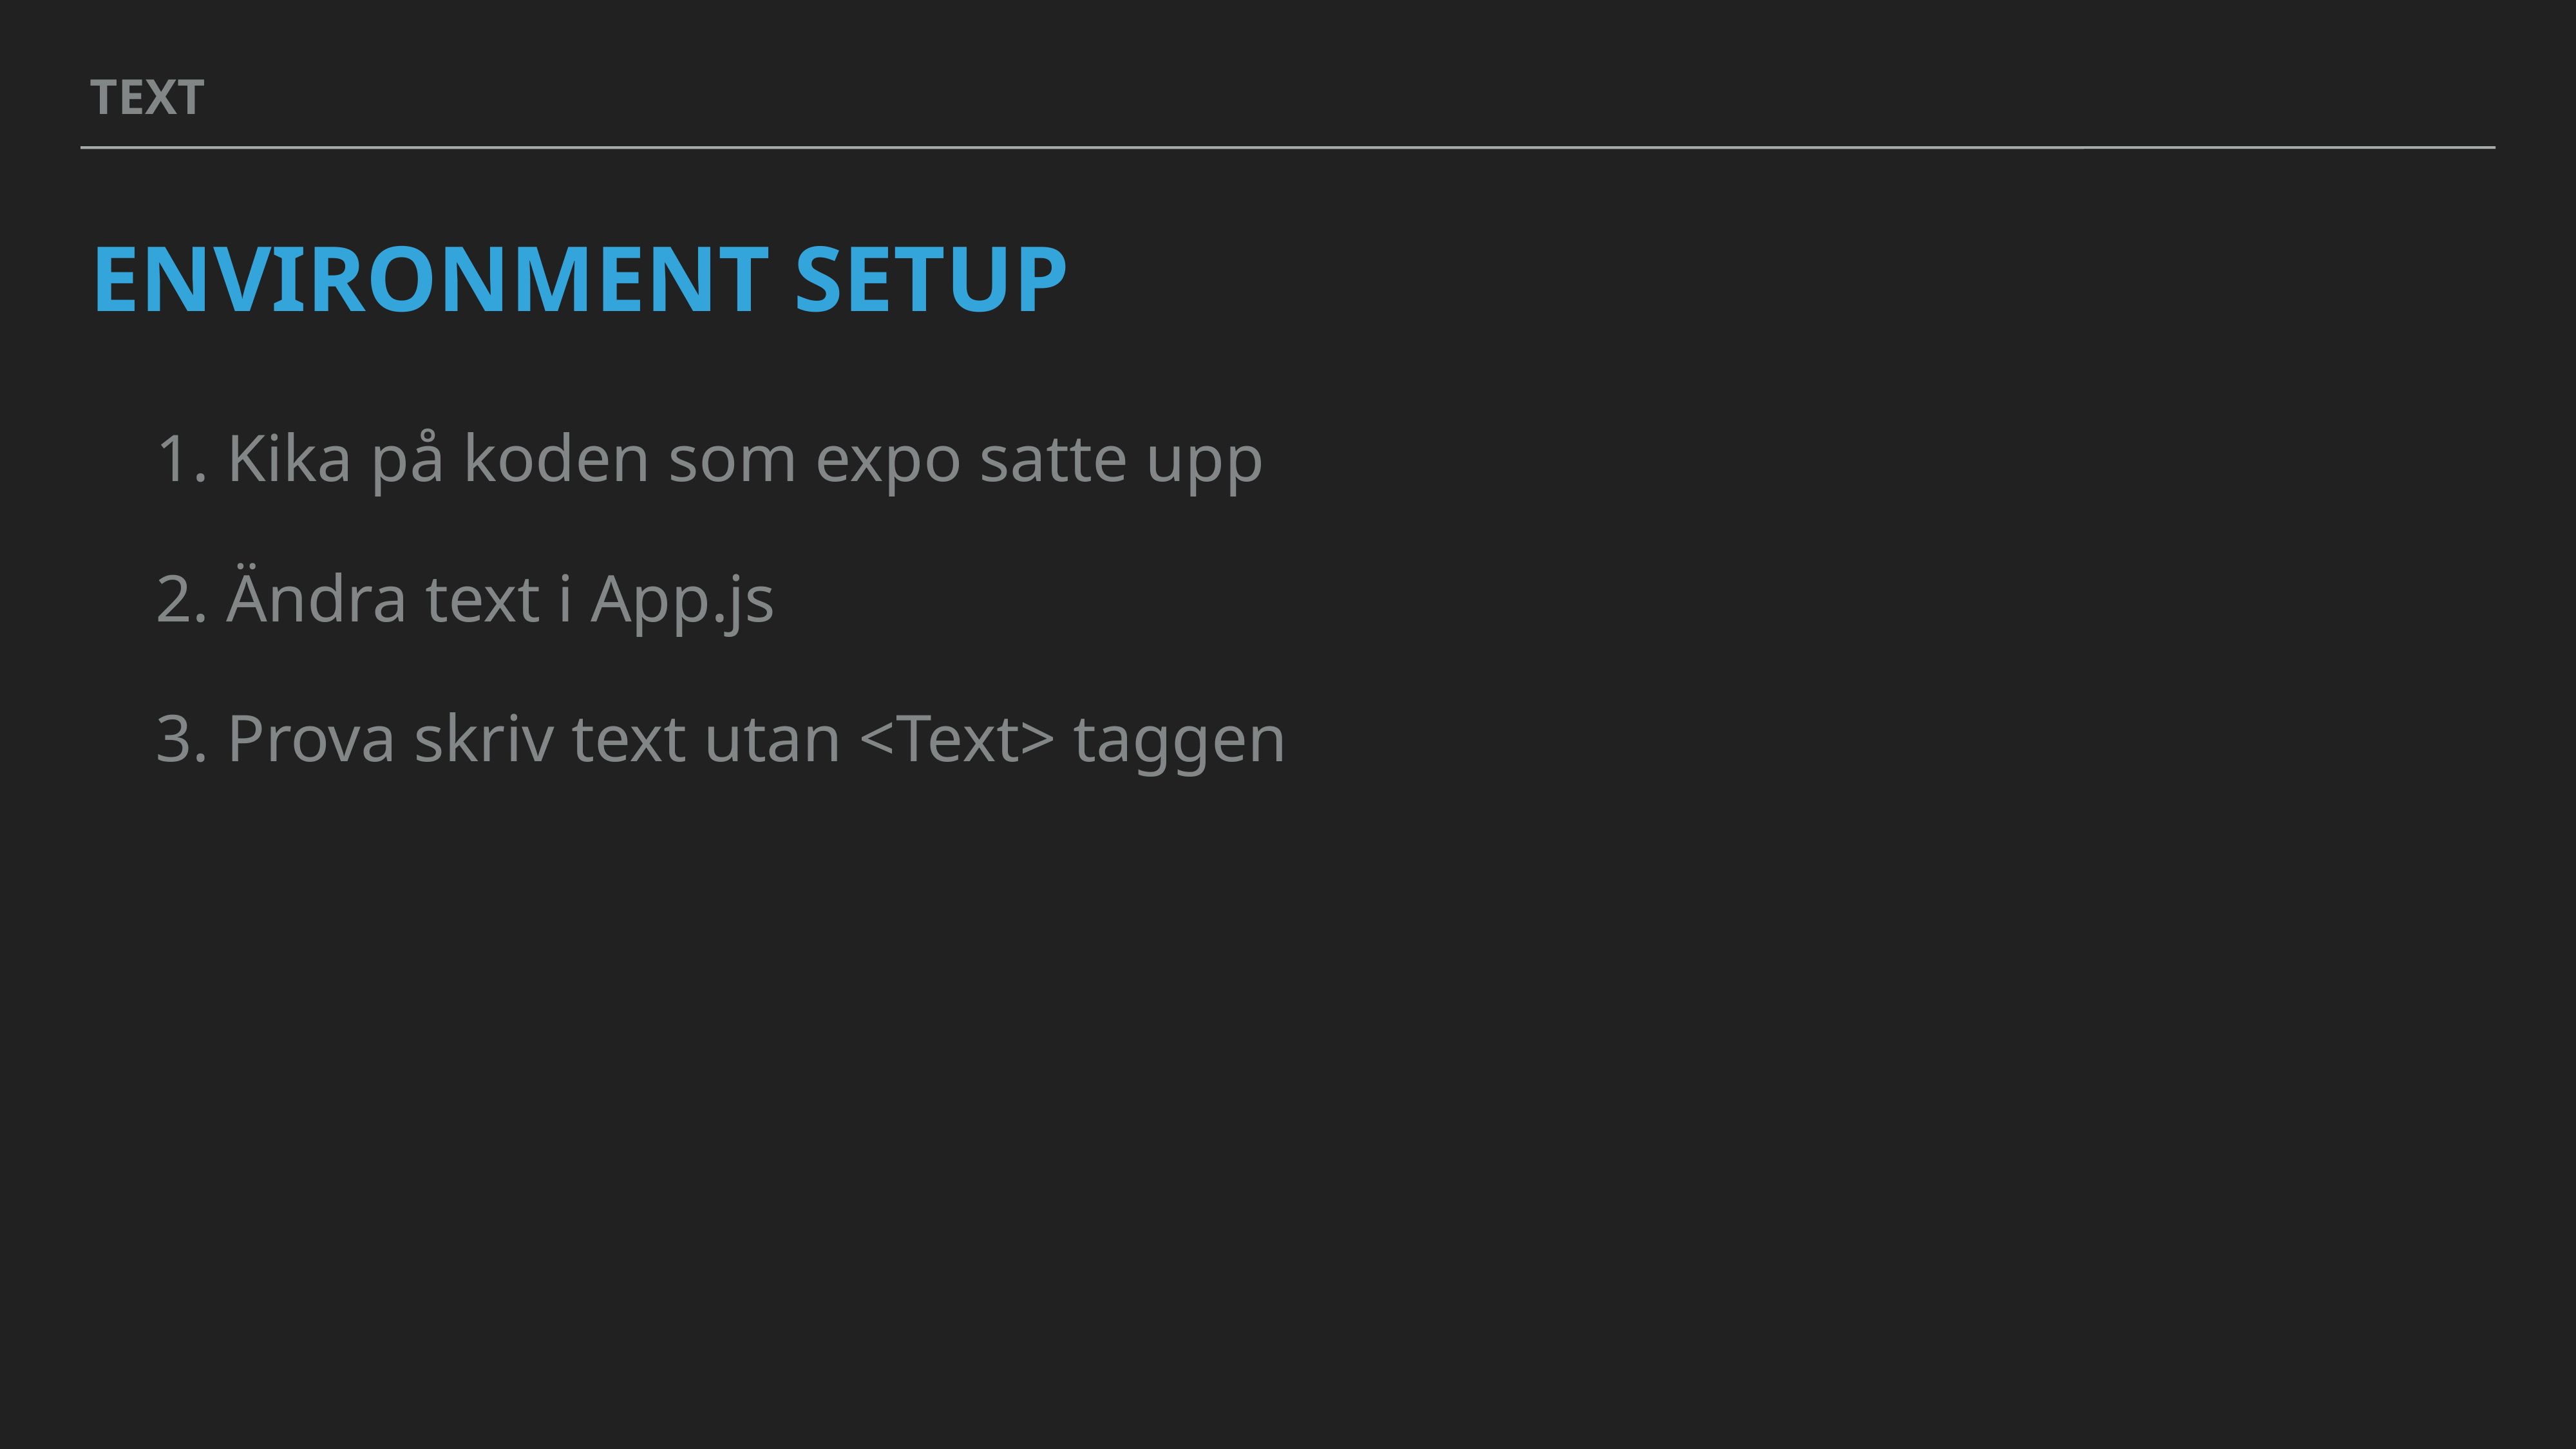

Environment Setup
1. Kika på koden som expo satte upp
2. Ändra text i App.js
3. Prova skriv text utan <Text> taggen